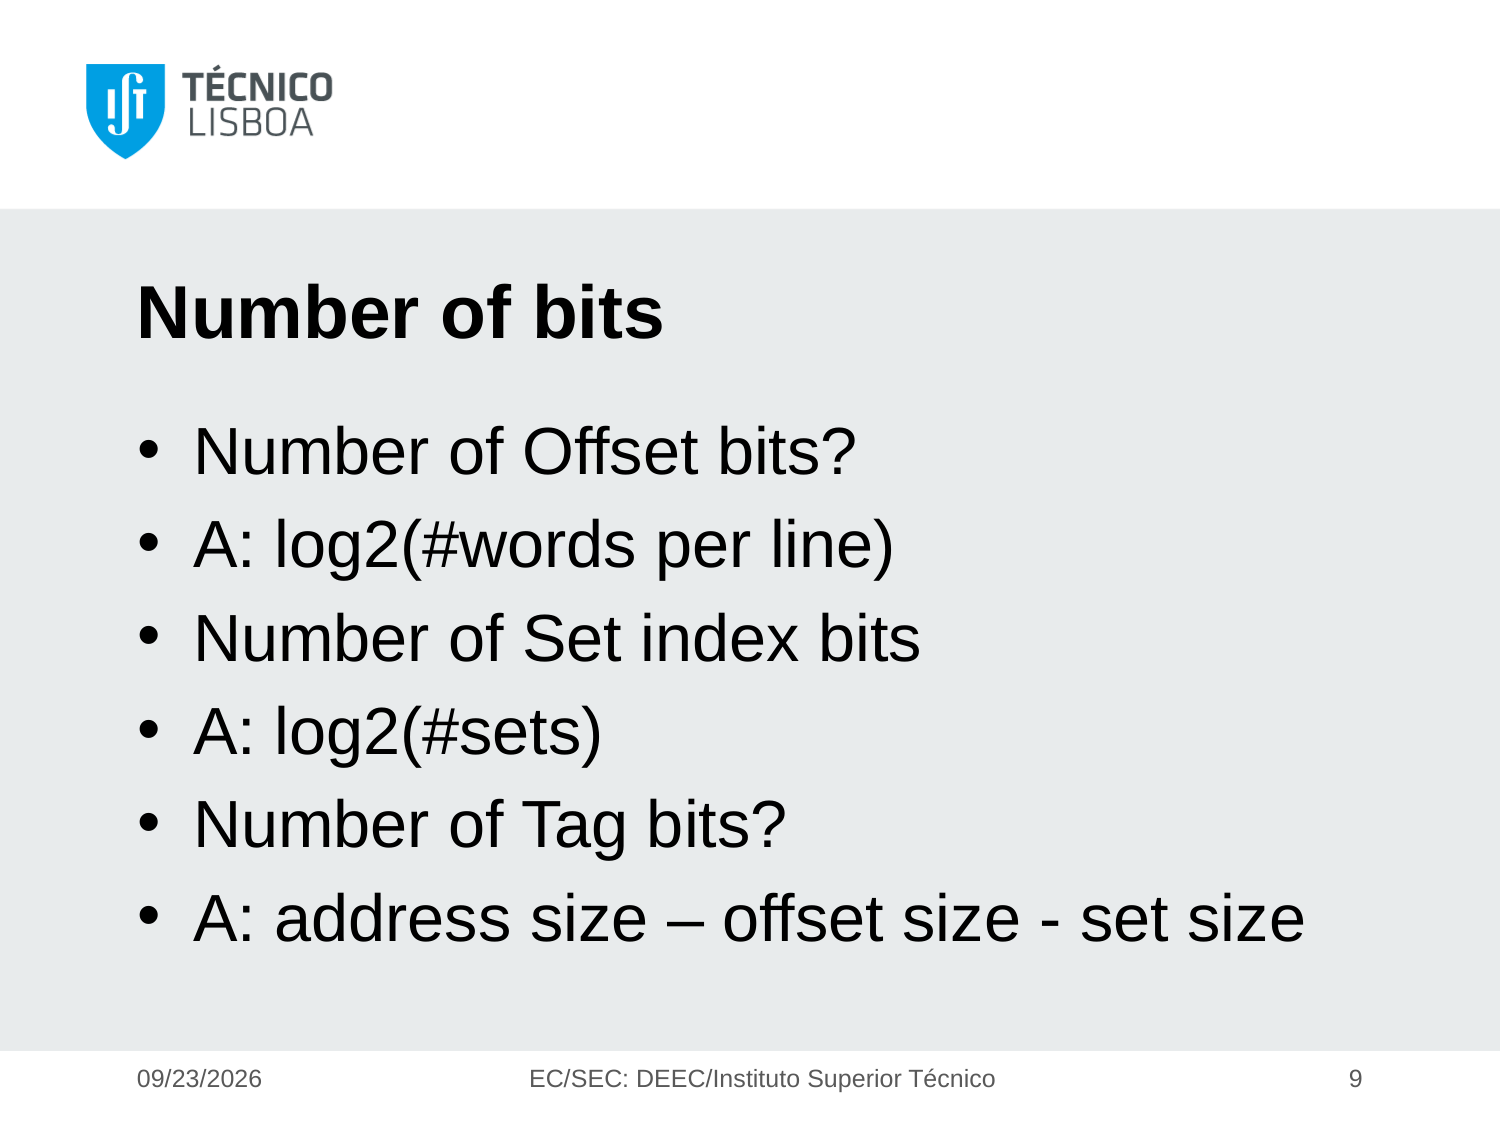

# Number of bits
Number of Offset bits?
A: log2(#words per line)
Number of Set index bits
A: log2(#sets)
Number of Tag bits?
A: address size – offset size - set size
EC/SEC: DEEC/Instituto Superior Técnico